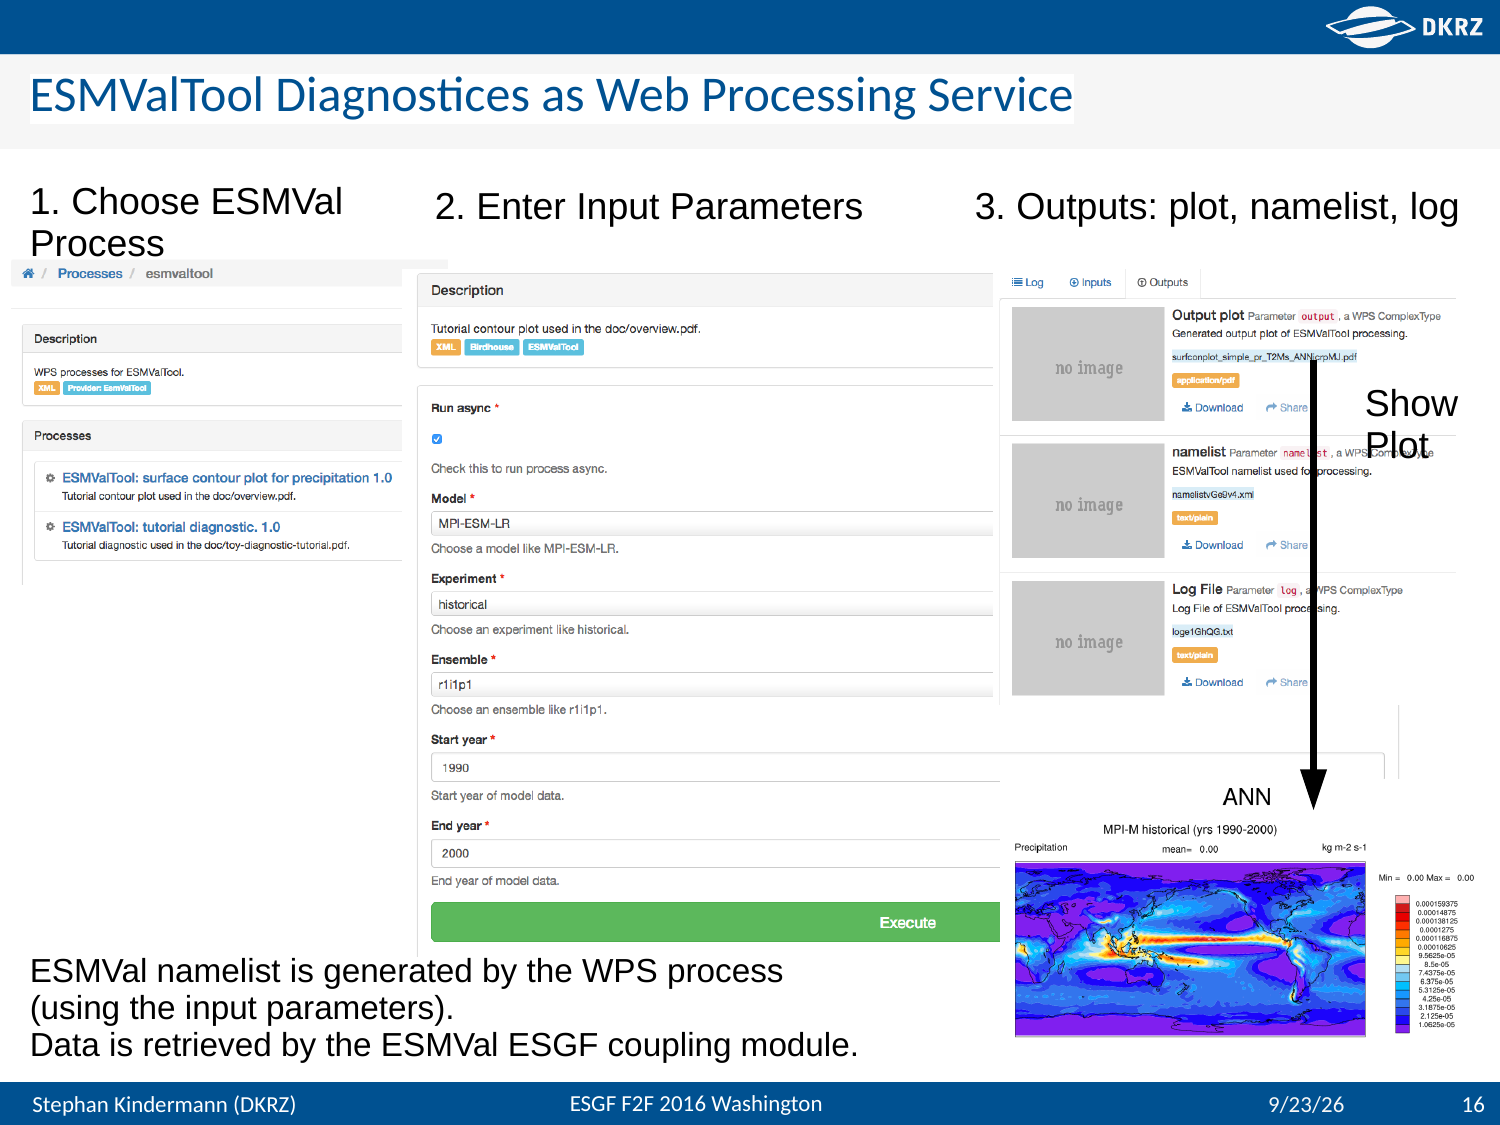

# ESMValTool Diagnostices as Web Processing Service
1. Choose ESMVal Process
2. Enter Input Parameters
3. Outputs: plot, namelist, log
Show
Plot
ESMVal namelist is generated by the WPS process
(using the input parameters).
Data is retrieved by the ESMVal ESGF coupling module.